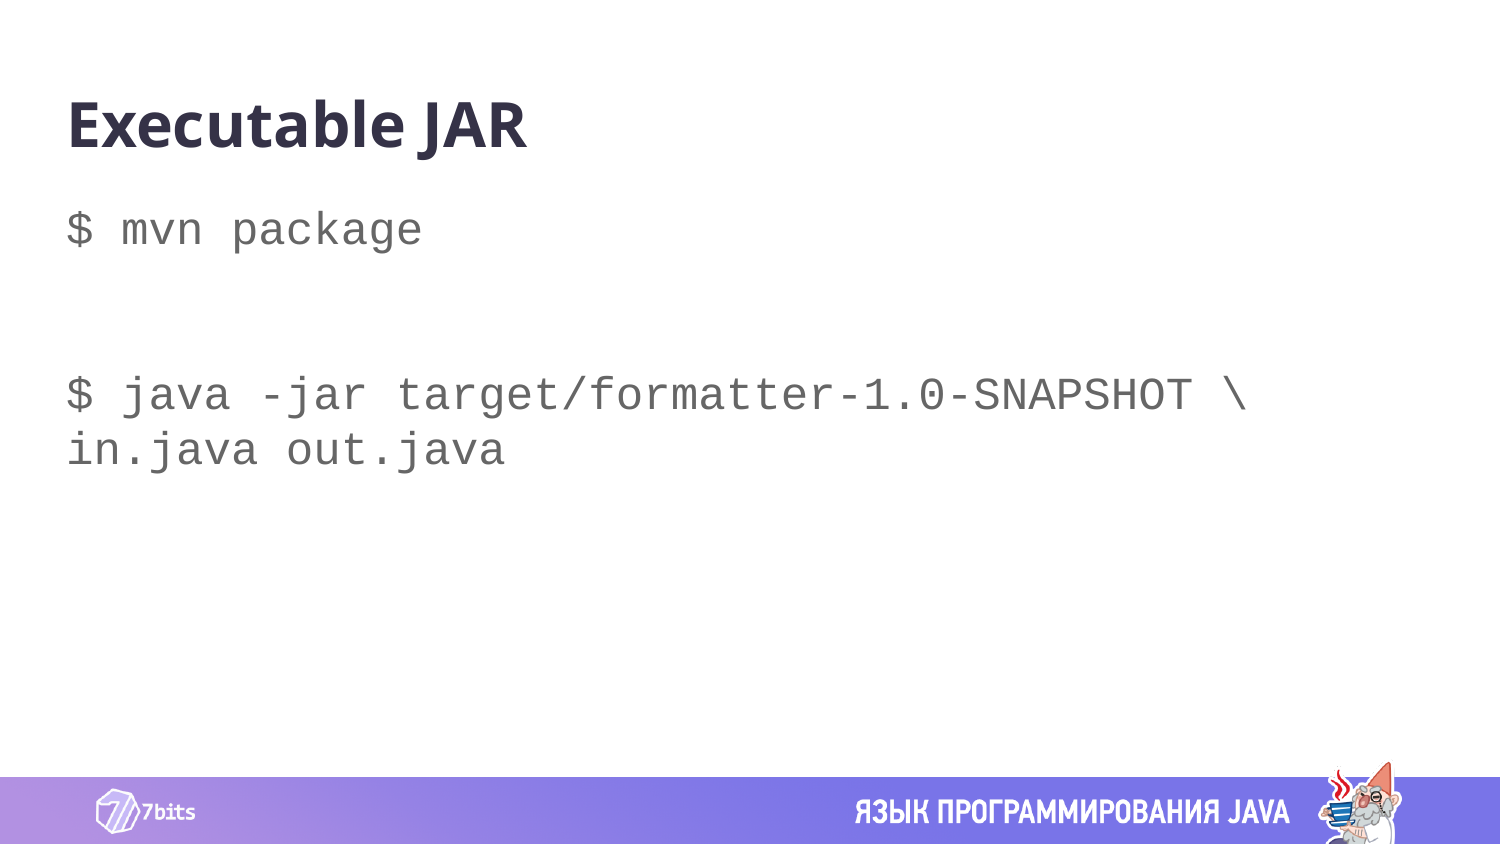

# Executable JAR
$ mvn package
$ java -jar target/formatter-1.0-SNAPSHOT \
in.java out.java